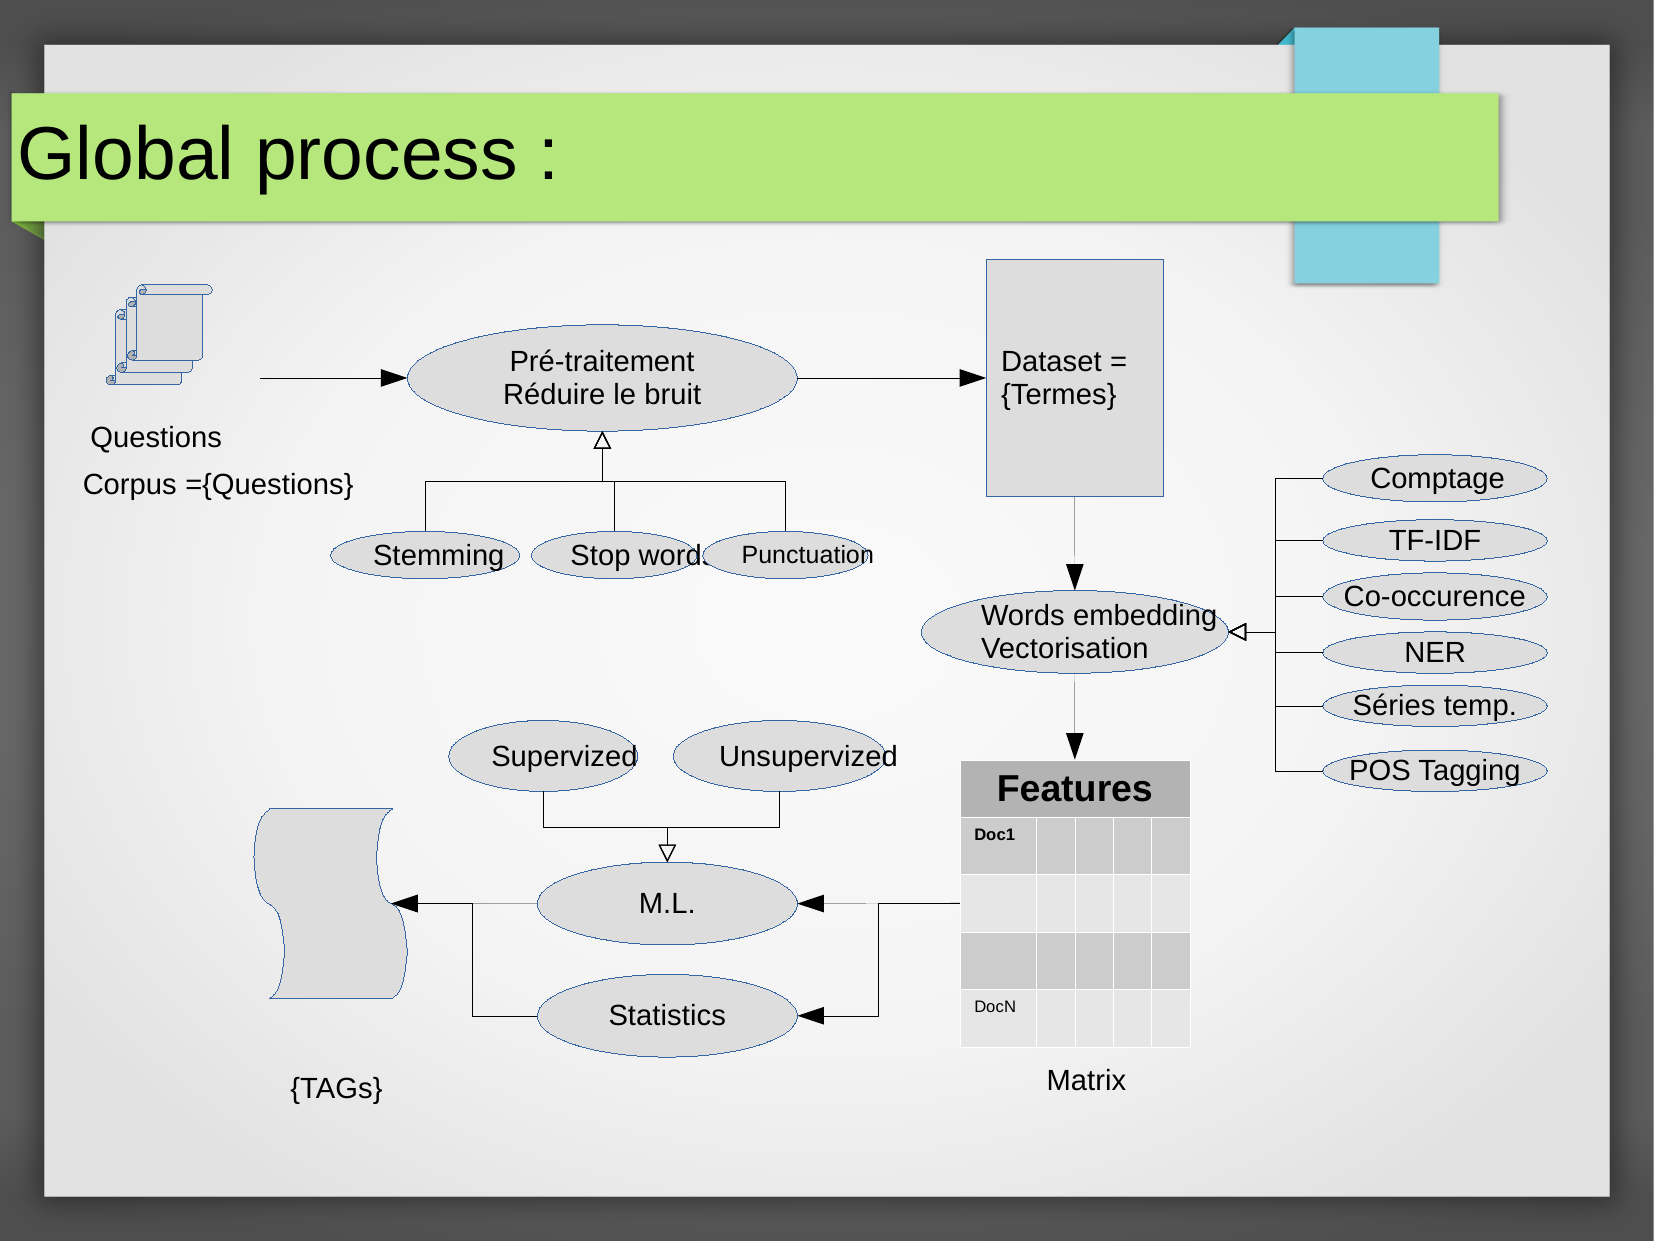

# Global process :
Dataset =
{Termes}
Questions
Pré-traitement
Réduire le bruit
Comptage
Corpus ={Questions}
TF-IDF
Stemming
Stop words
Punctuation
Co-occurence
Words embedding
Vectorisation
NER
Séries temp.
Supervized
Unsupervized
POS Tagging
| Features | | | | |
| --- | --- | --- | --- | --- |
| Doc1 | | | | |
| | | | | |
| | | | | |
| DocN | | | | |
M.L.
Statistics
Matrix
{TAGs}